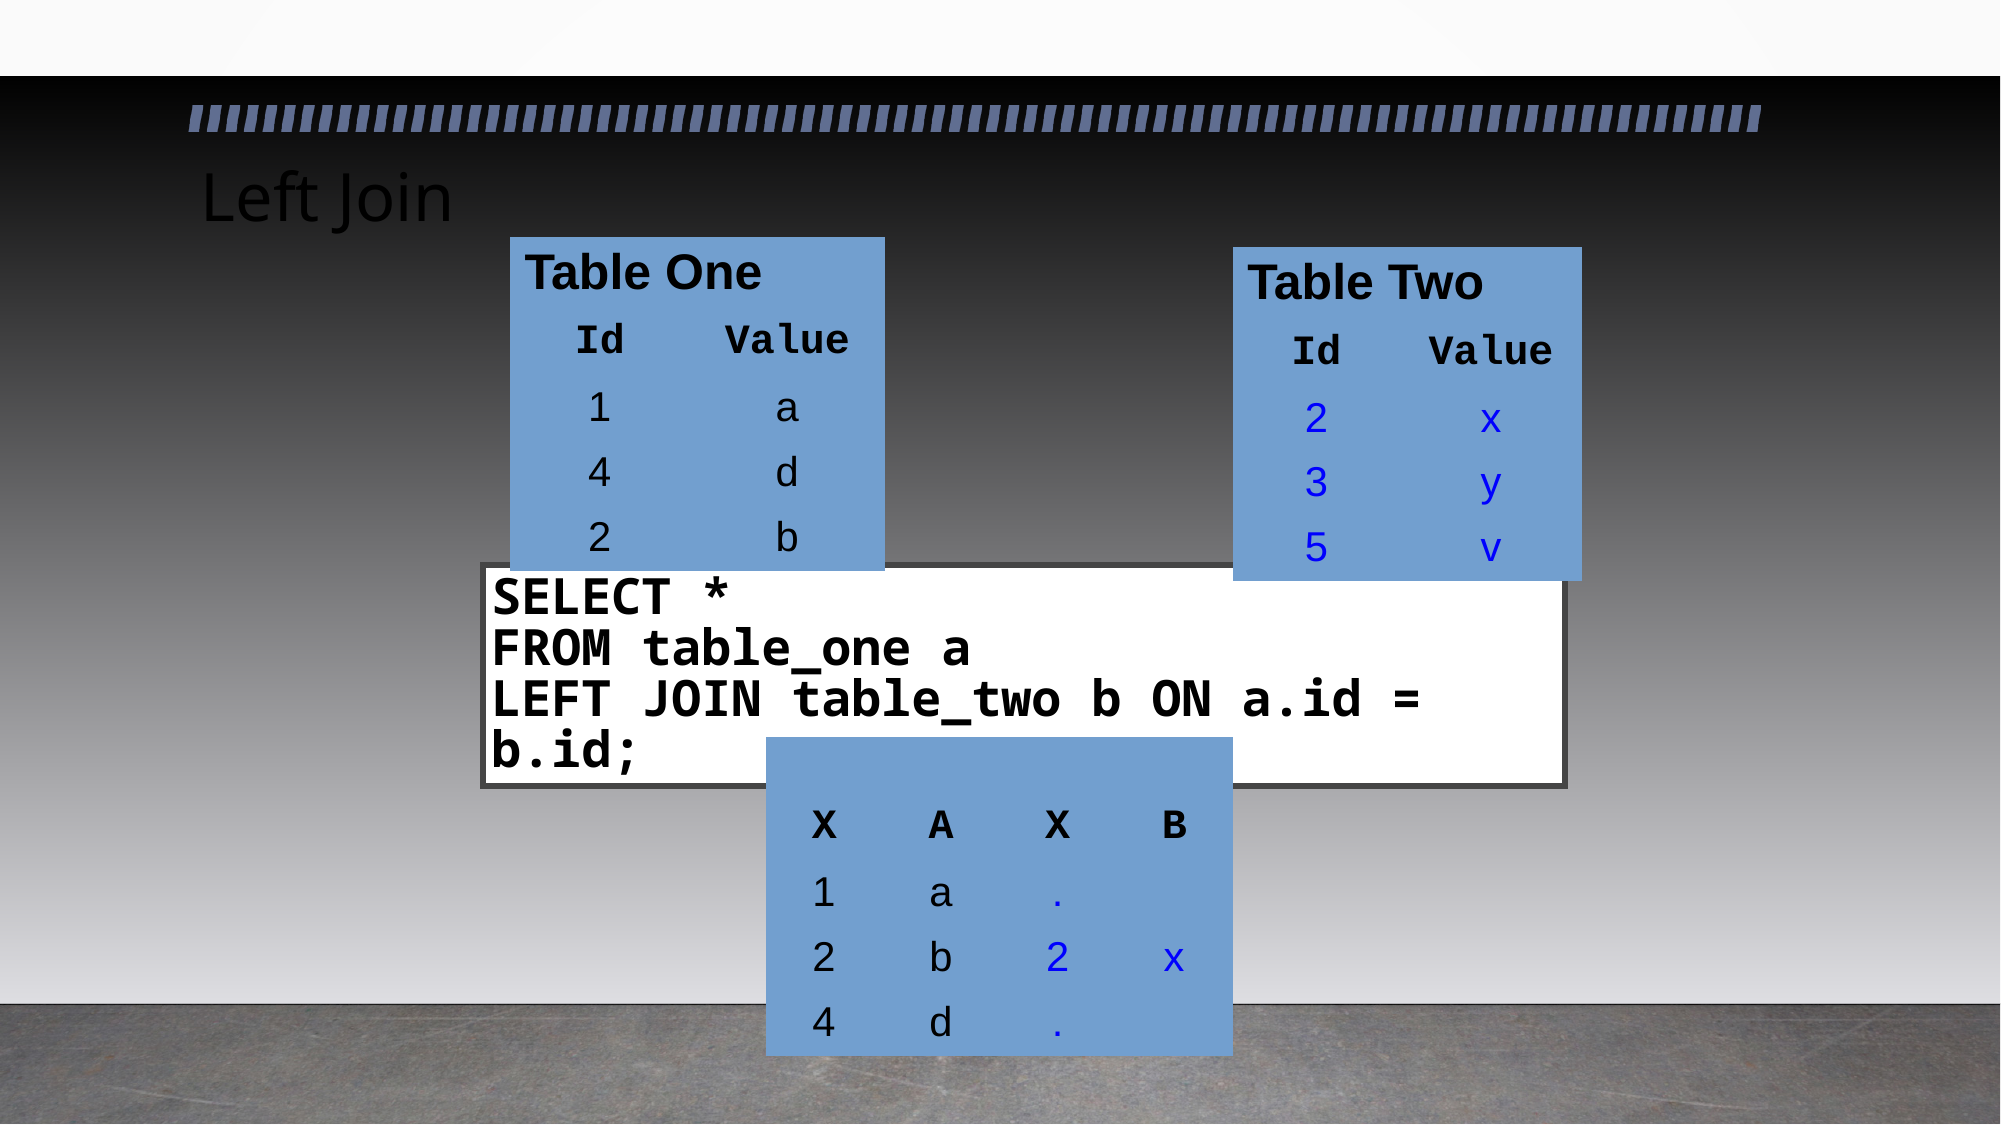

# Left Join
| Table One | |
| --- | --- |
| Id | Value |
| 1 | a |
| 4 | d |
| 2 | b |
| Table Two | |
| --- | --- |
| Id | Value |
| 2 | x |
| 3 | y |
| 5 | v |
SELECT *
FROM table_one a
LEFT JOIN table_two b ON a.id = b.id;
| | | | |
| --- | --- | --- | --- |
| X | A | X | B |
| 1 | a | . | |
| 2 | b | 2 | x |
| 4 | d | . | |